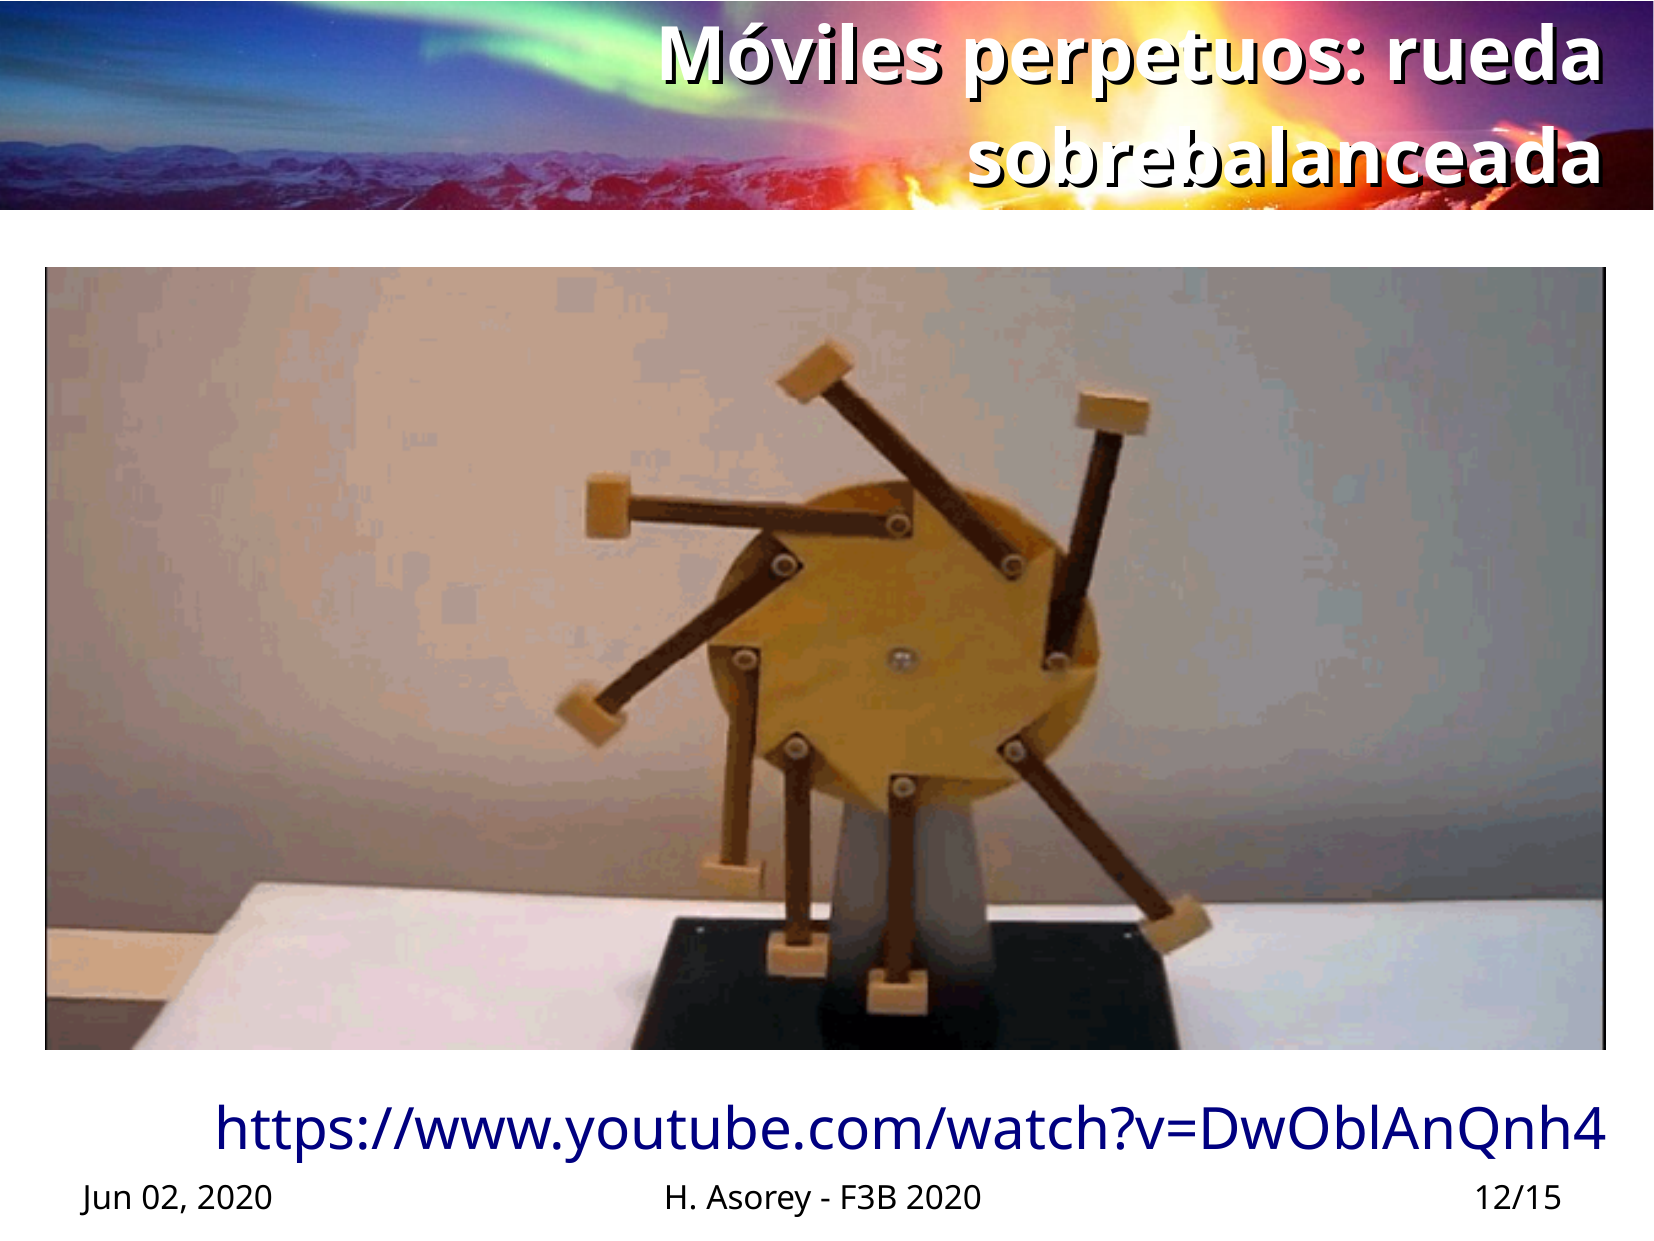

# Móviles perpetuos: rueda sobrebalanceada
https://www.youtube.com/watch?v=DwOblAnQnh4
Jun 02, 2020
H. Asorey - F3B 2020
12